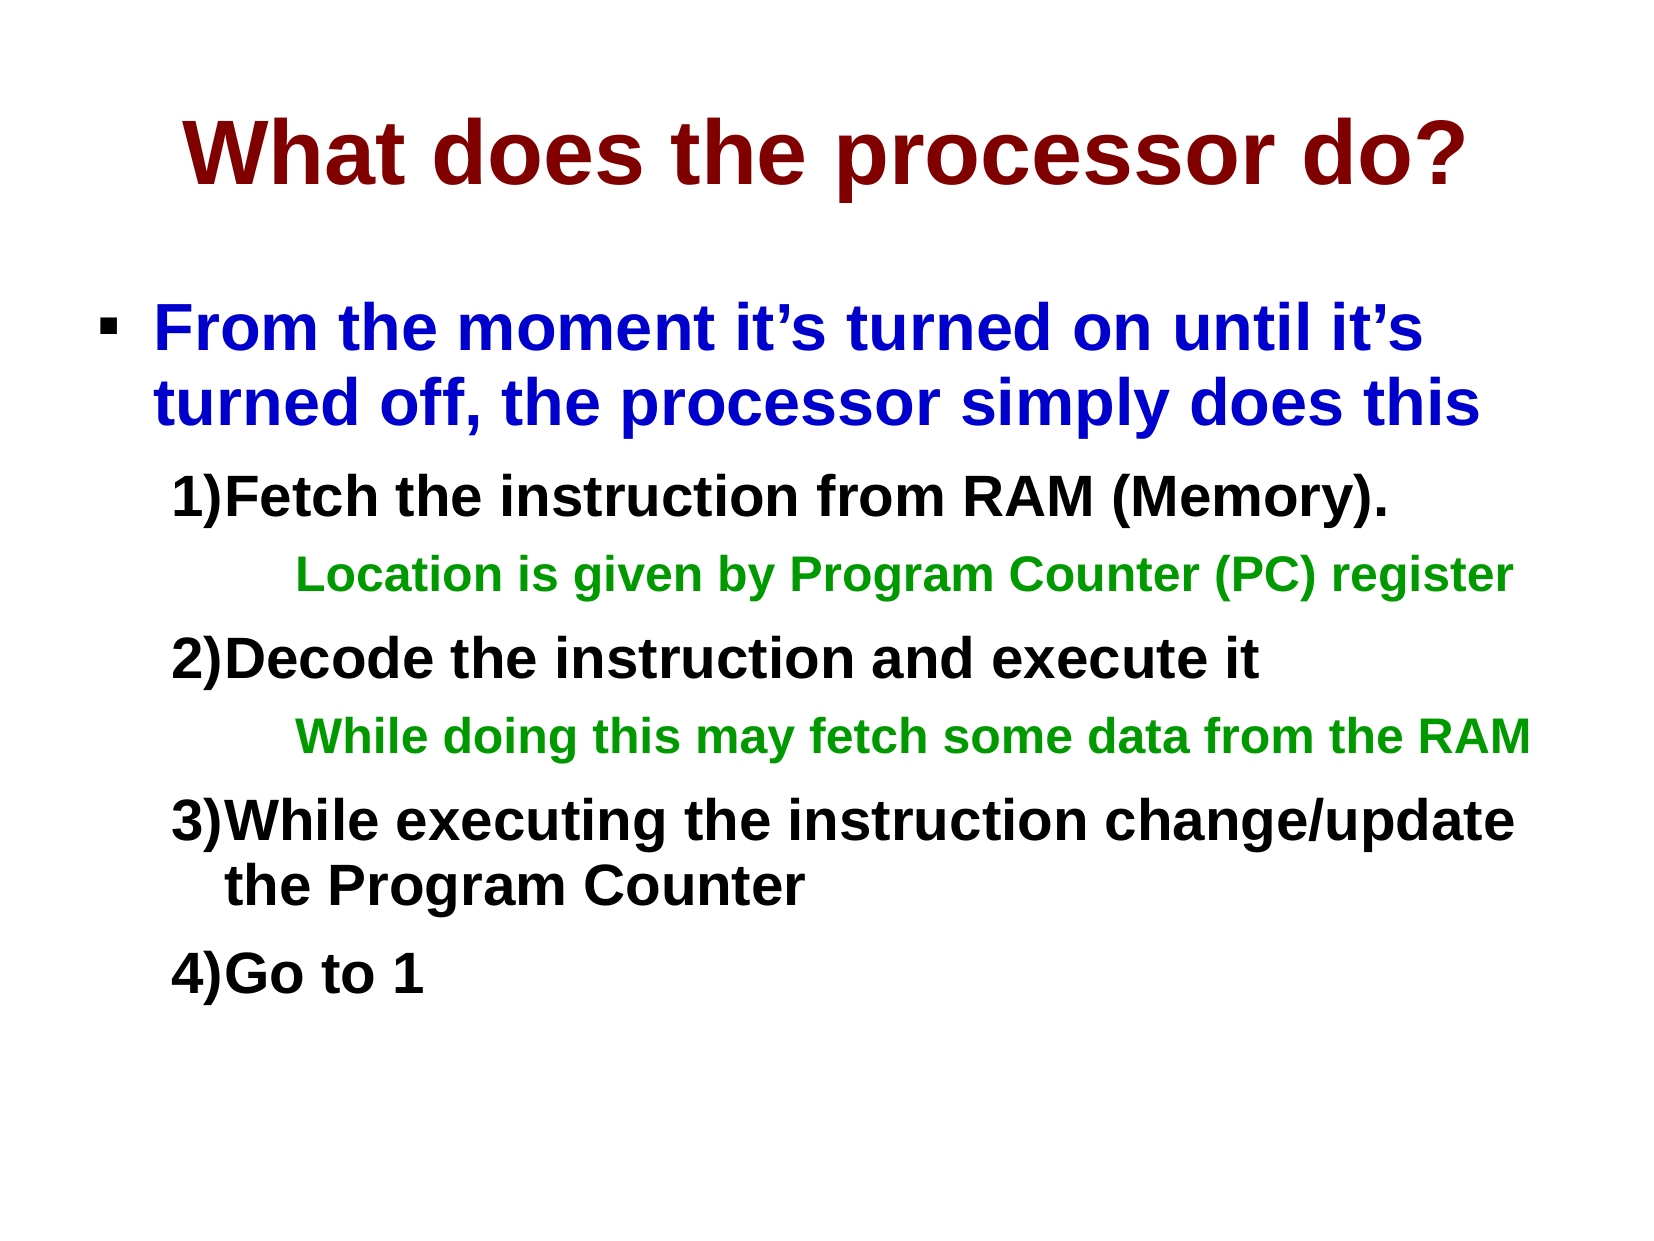

# What does the processor do?
From the moment it’s turned on until it’s turned off, the processor simply does this
Fetch the instruction from RAM (Memory).
Location is given by Program Counter (PC) register
Decode the instruction and execute it
While doing this may fetch some data from the RAM
While executing the instruction change/update the Program Counter
Go to 1